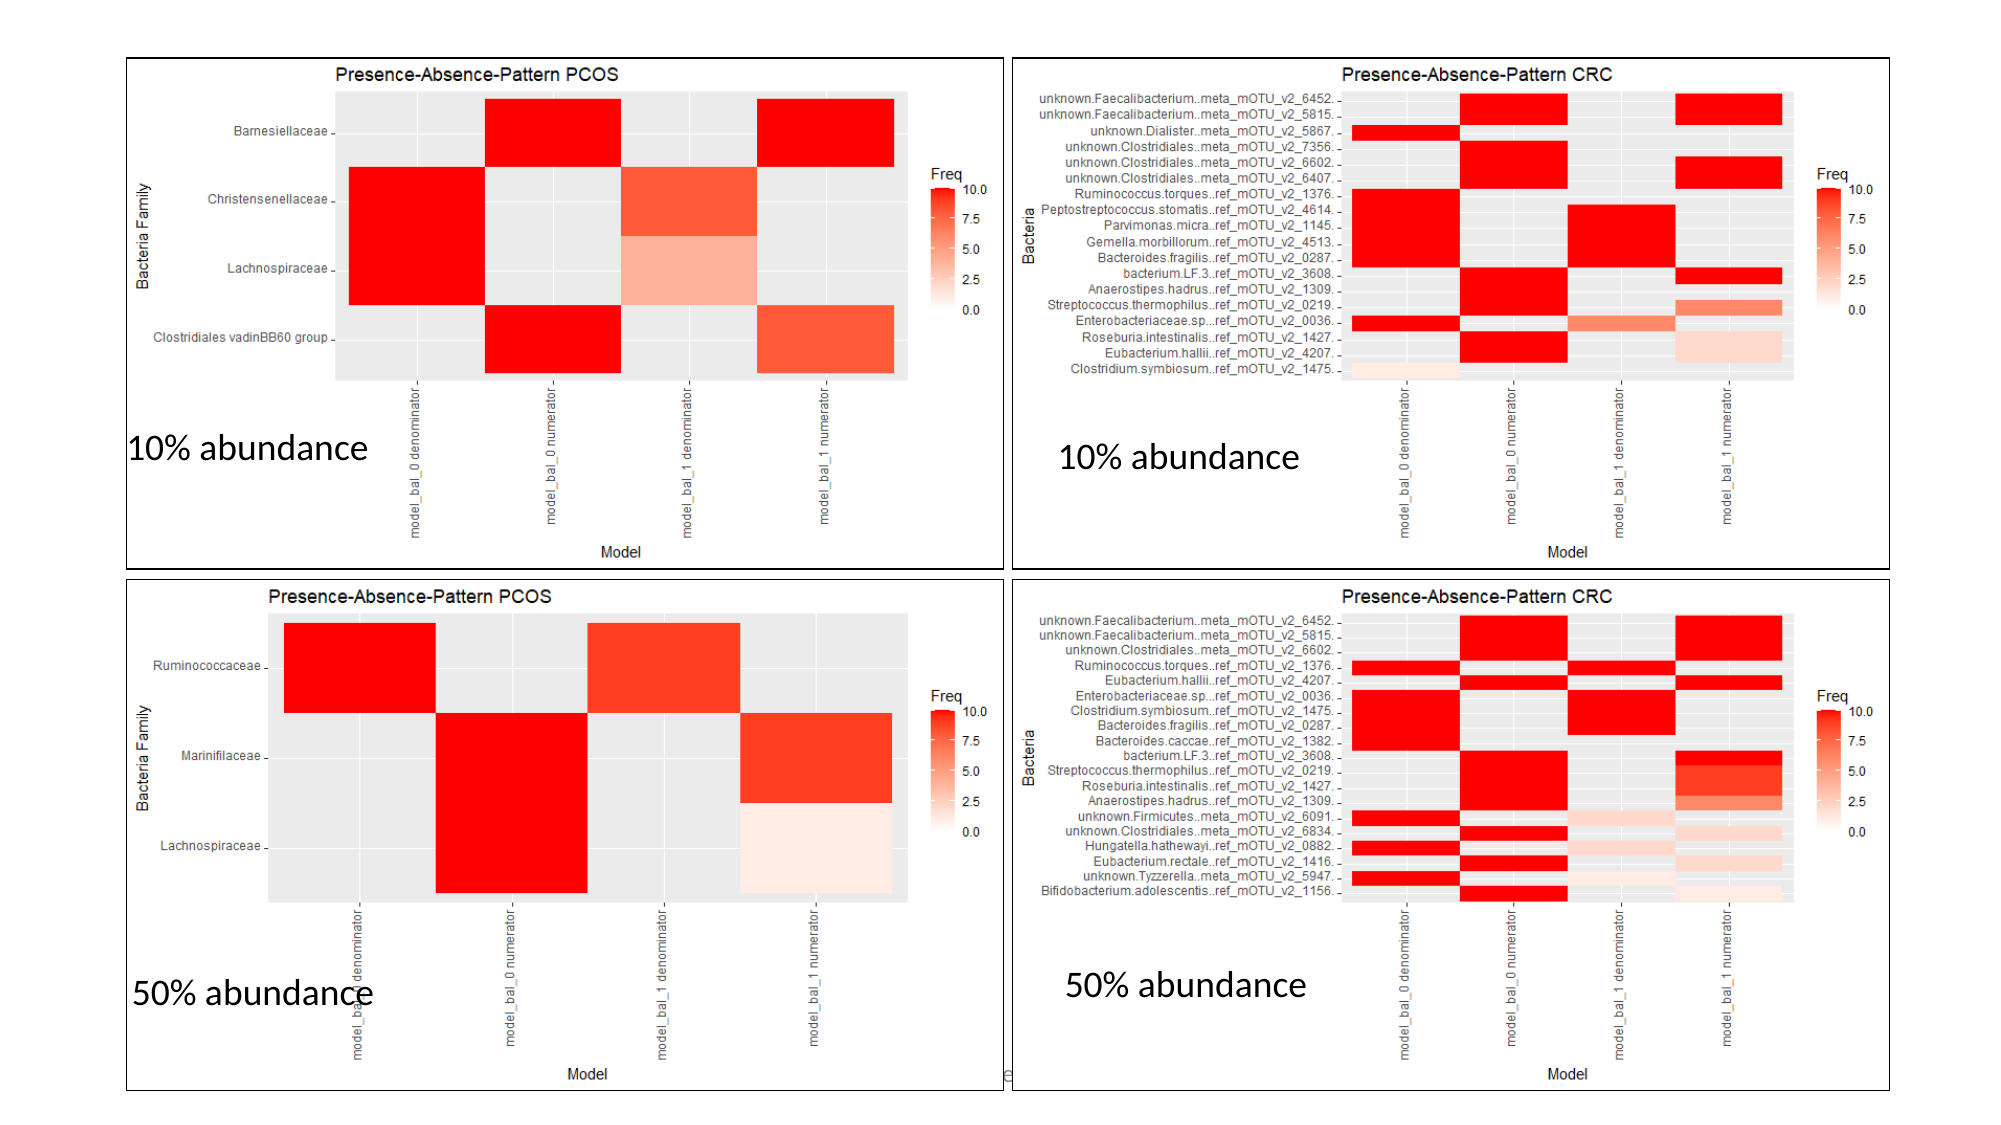

10% abundance
10% abundance
50% abundance
50% abundance
jennifer.neumaier@t-online.de